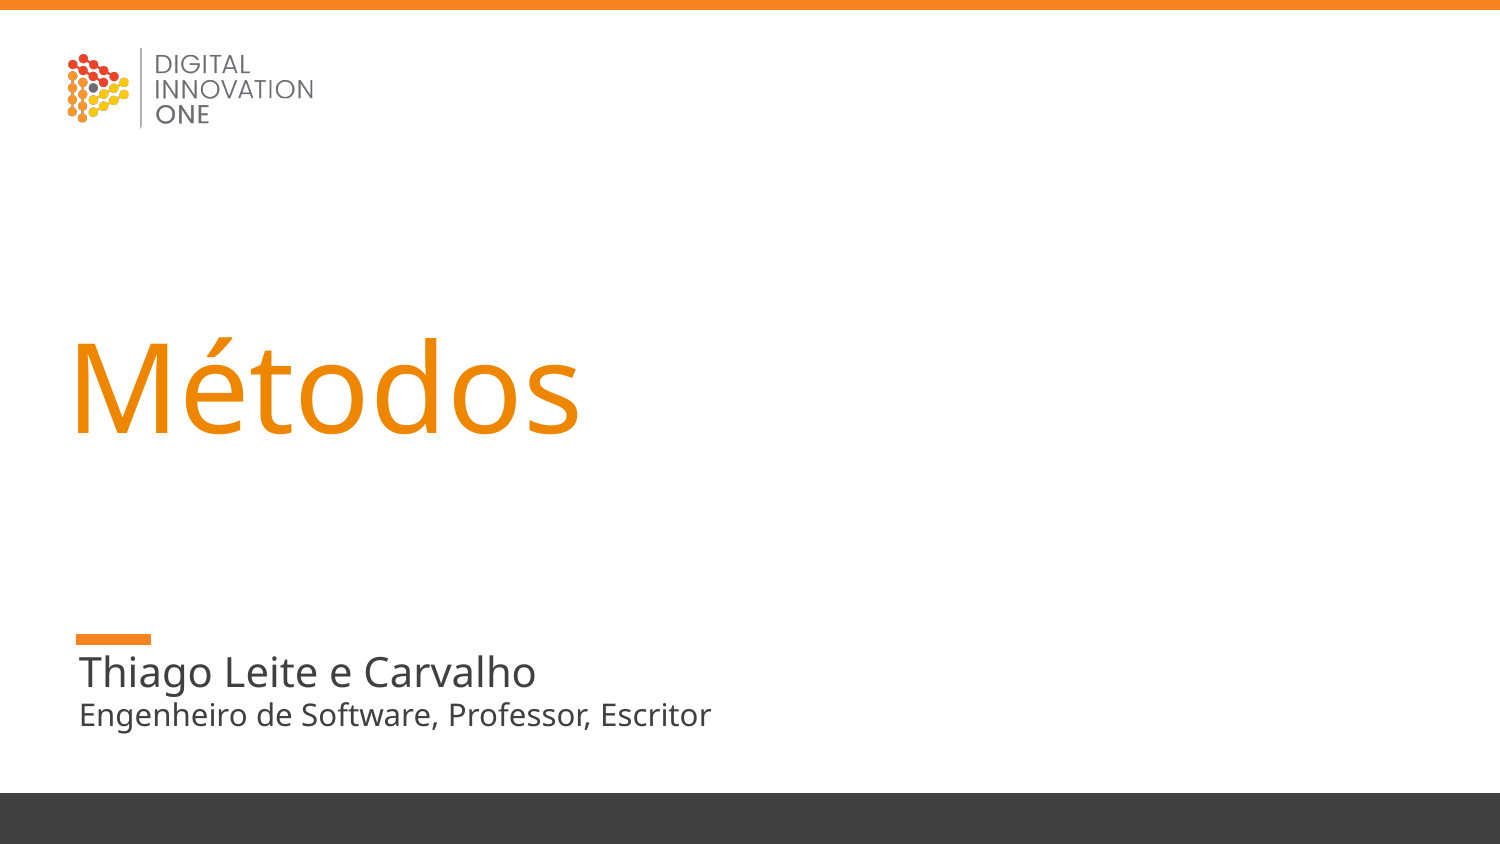

Métodos
# Thiago Leite e Carvalho Engenheiro de Software, Professor, Escritor